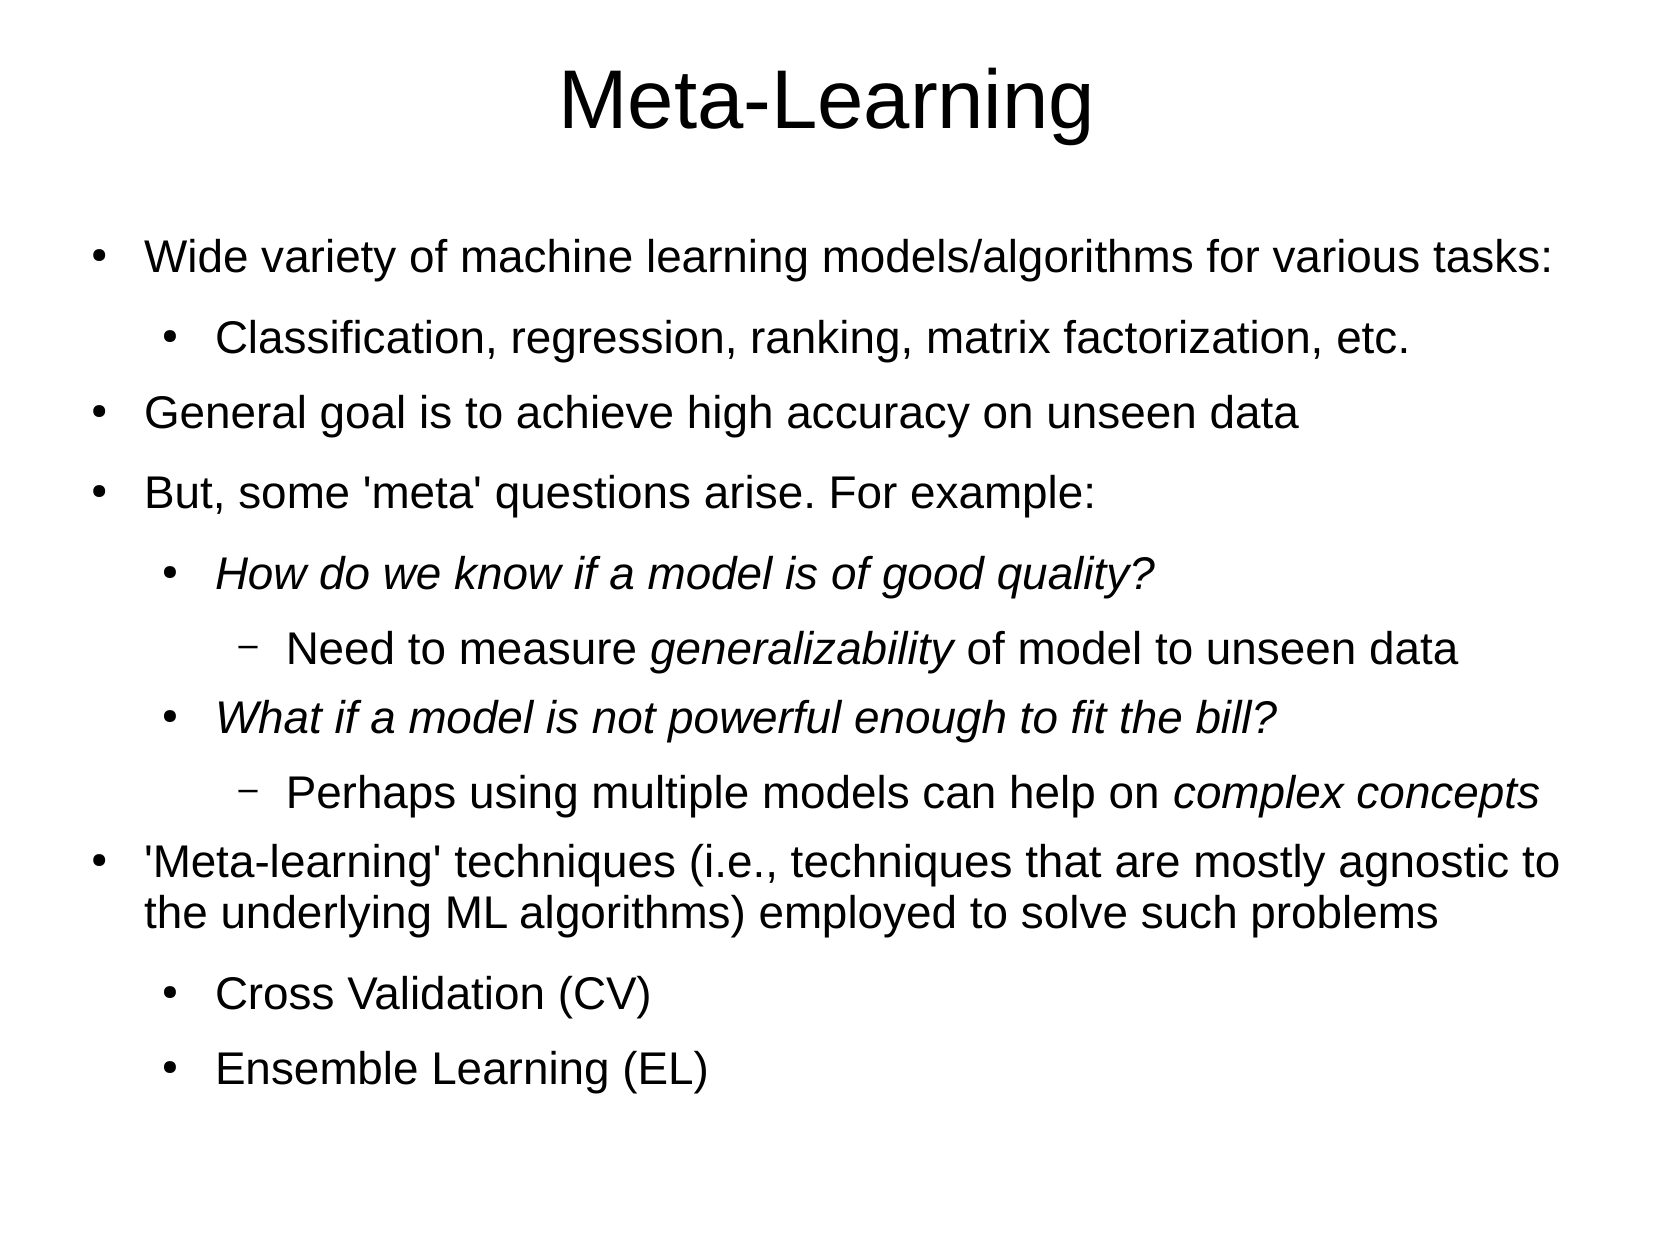

# Meta-Learning
Wide variety of machine learning models/algorithms for various tasks:
Classification, regression, ranking, matrix factorization, etc.
General goal is to achieve high accuracy on unseen data
But, some 'meta' questions arise. For example:
How do we know if a model is of good quality?
Need to measure generalizability of model to unseen data
What if a model is not powerful enough to fit the bill?
Perhaps using multiple models can help on complex concepts
'Meta-learning' techniques (i.e., techniques that are mostly agnostic to the underlying ML algorithms) employed to solve such problems
Cross Validation (CV)
Ensemble Learning (EL)